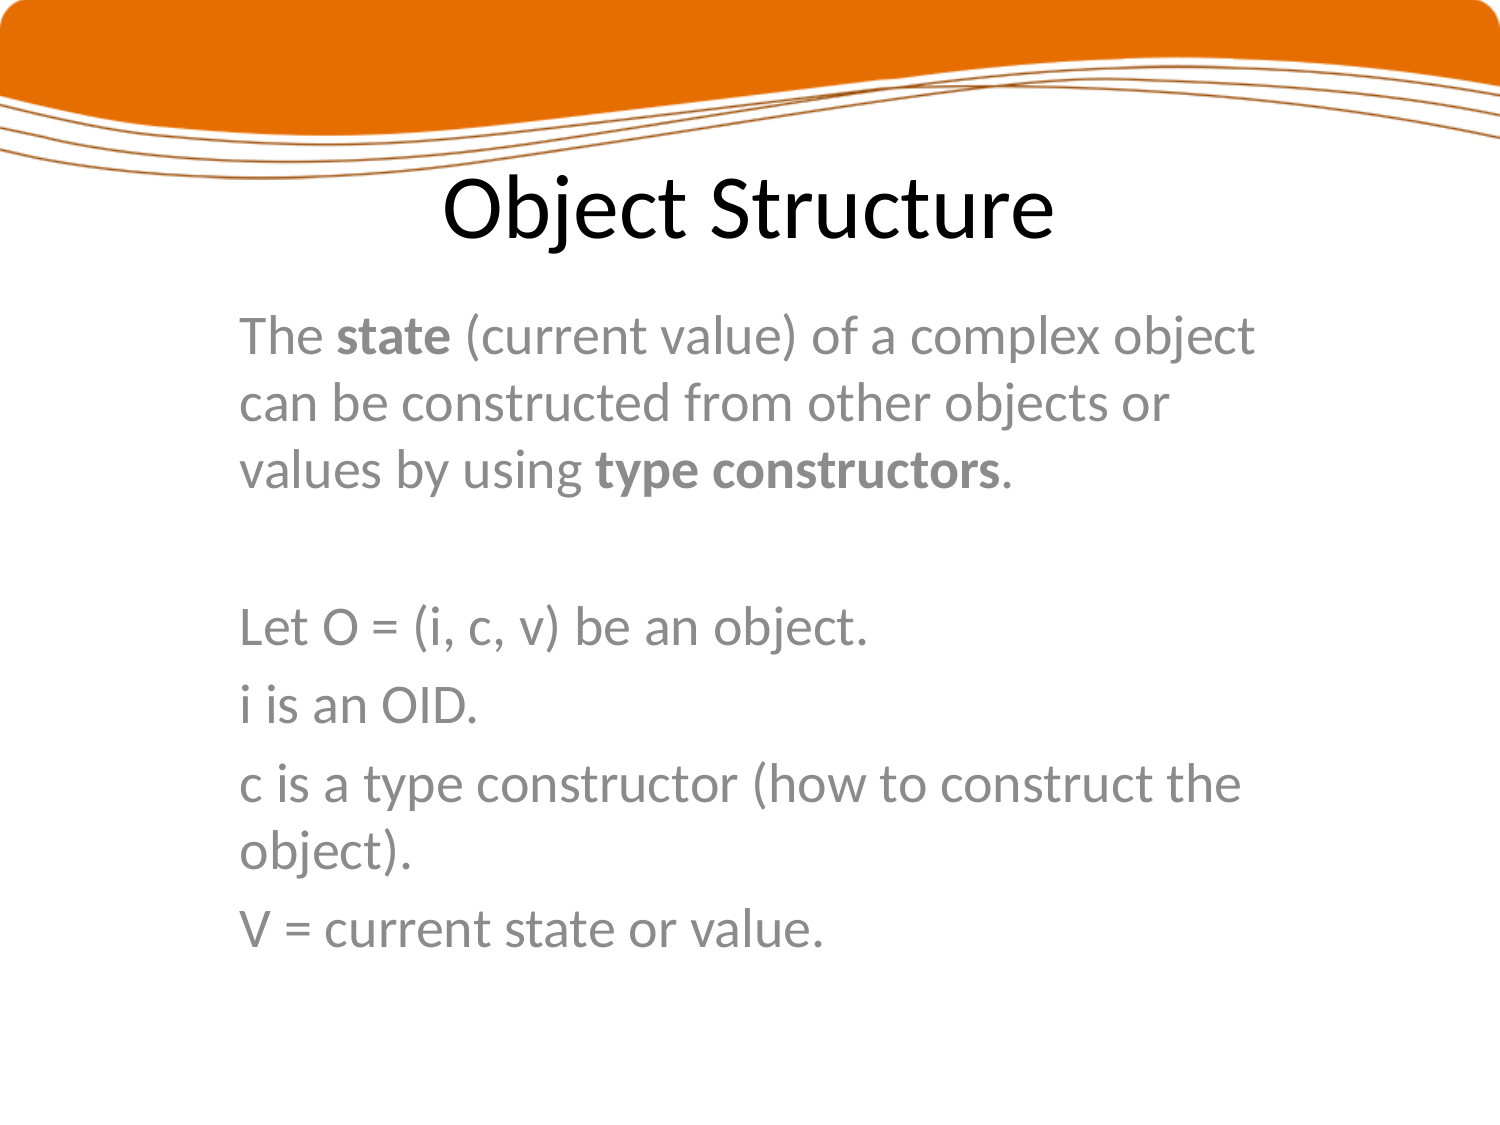

Object Structure
The state (current value) of a complex object can be constructed from other objects or values by using type constructors.
Let O = (i, c, v) be an object.
i is an OID.
c is a type constructor (how to construct the object).
V = current state or value.